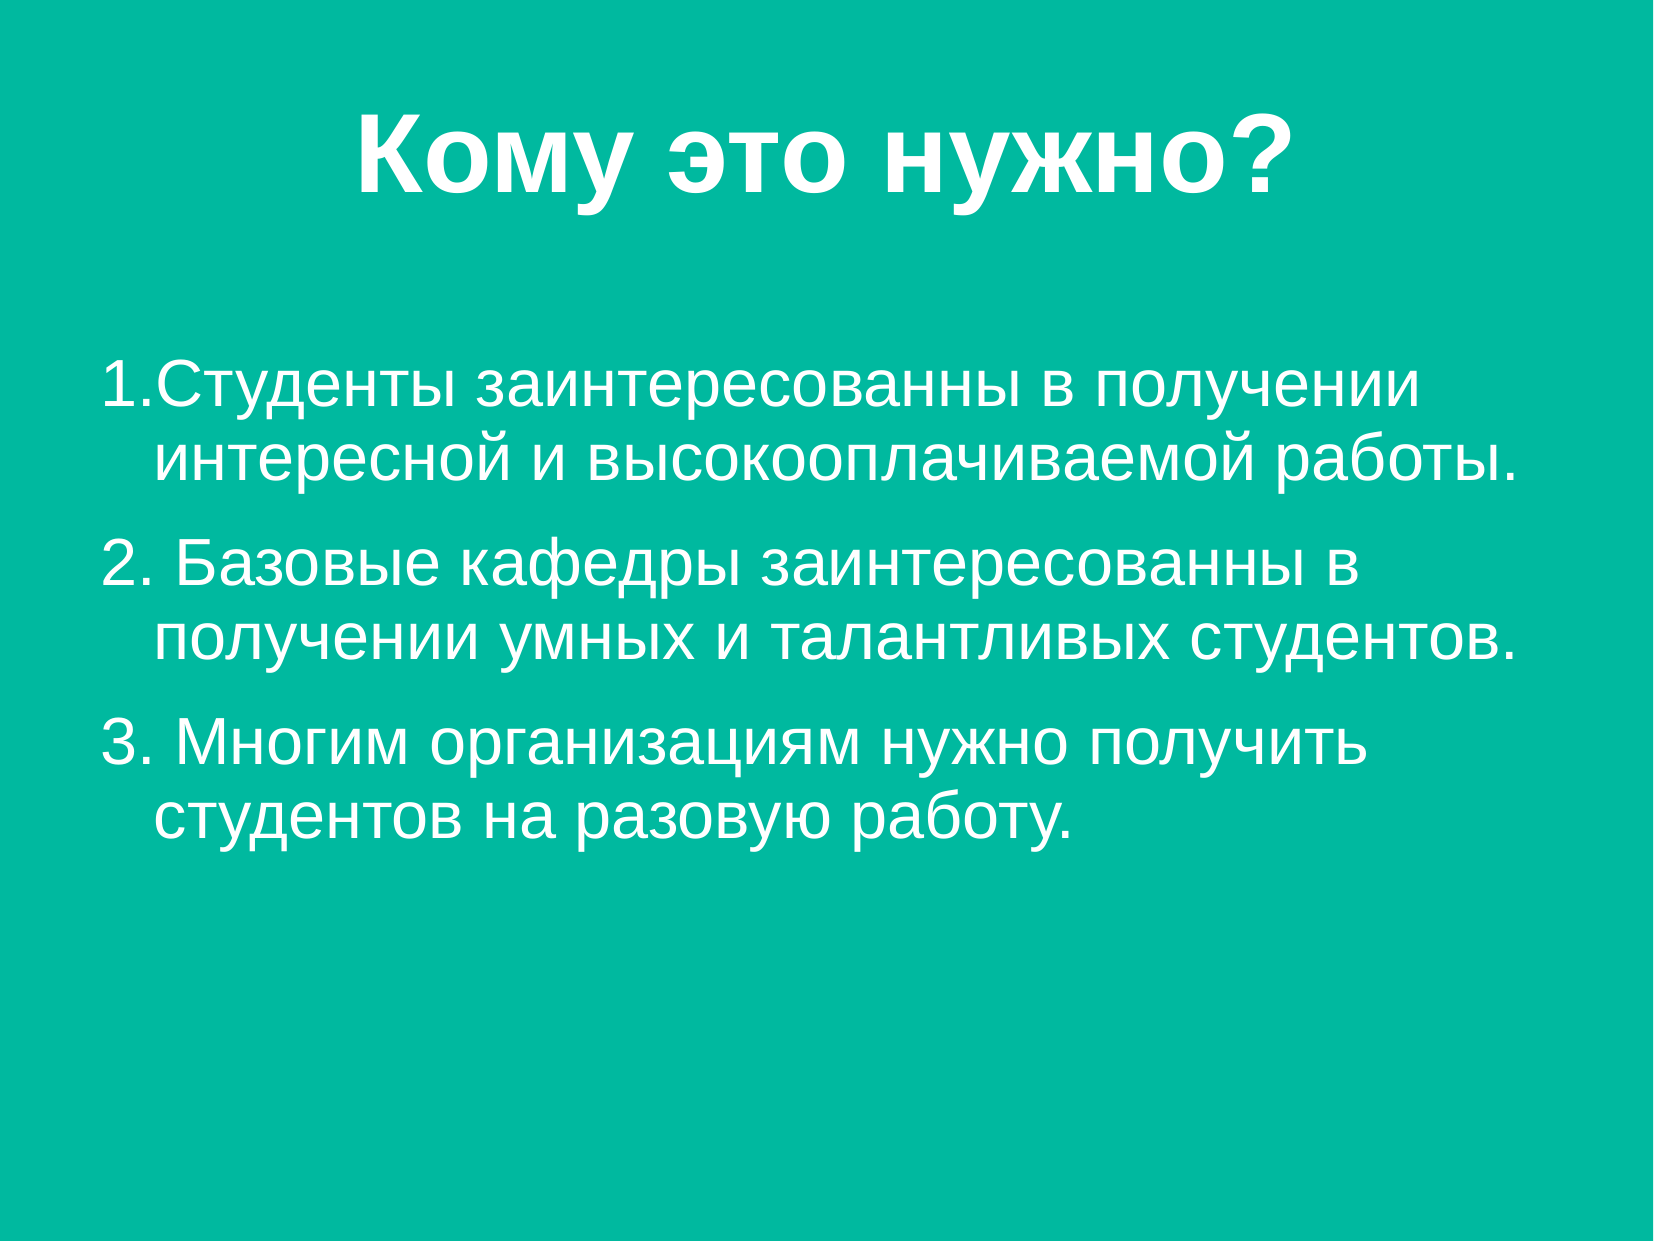

# Кому это нужно?
Студенты заинтересованны в получении интересной и высокооплачиваемой работы.
 Базовые кафедры заинтересованны в получении умных и талантливых студентов.
 Многим организациям нужно получить студентов на разовую работу.